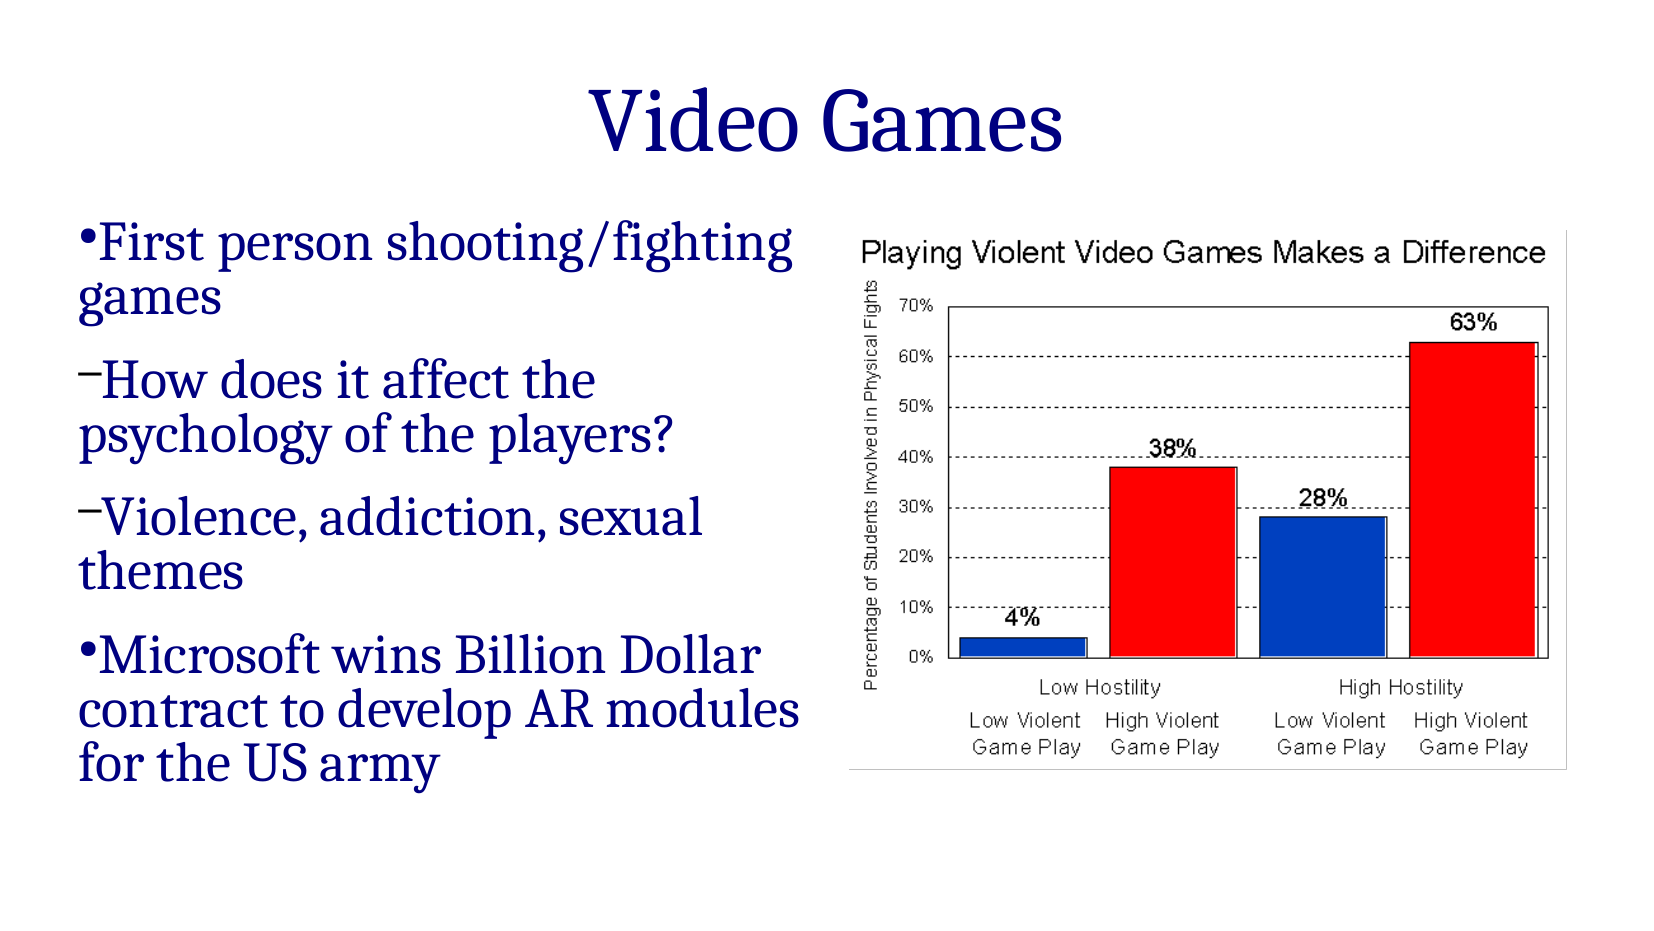

# Video Games
First person shooting/fighting games
How does it affect the psychology of the players?
Violence, addiction, sexual themes
Microsoft wins Billion Dollar contract to develop AR modules for the US army